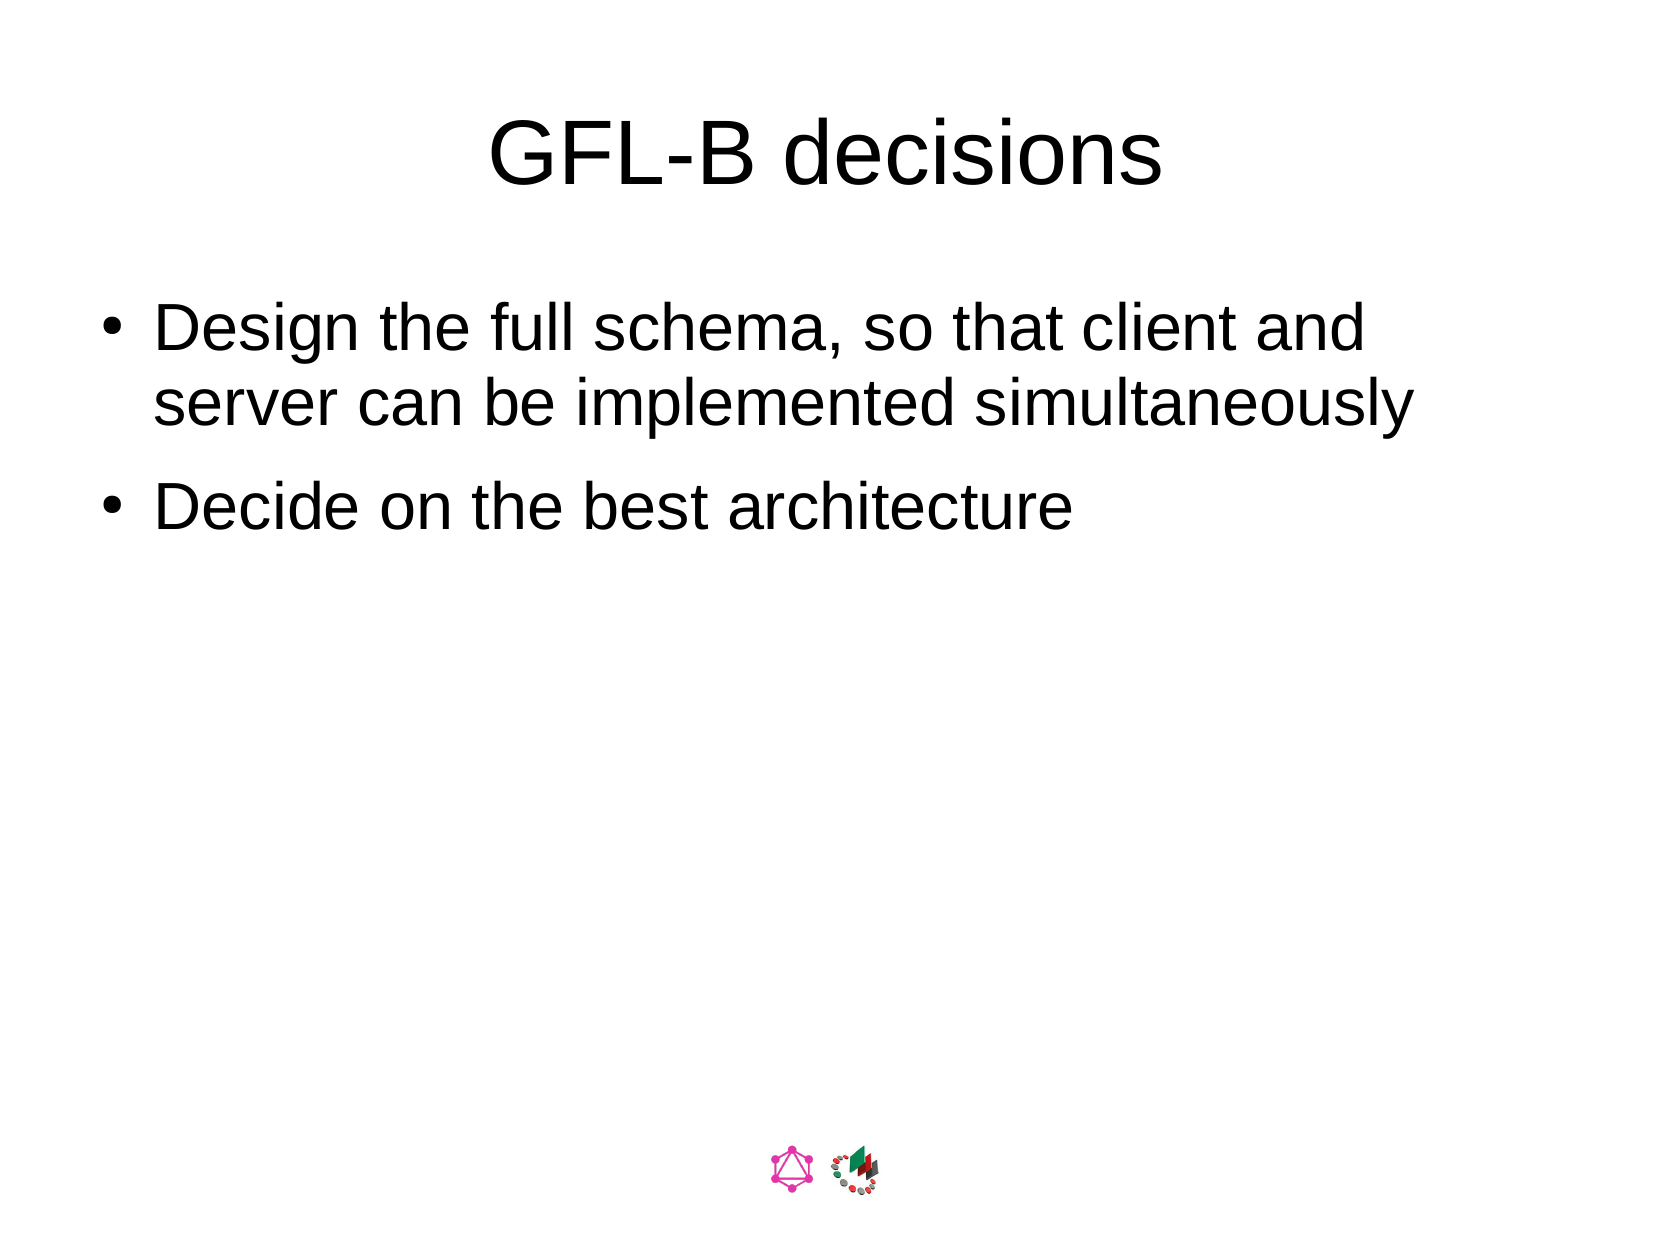

# GFL-B decisions
Design the full schema, so that client and server can be implemented simultaneously
Decide on the best architecture